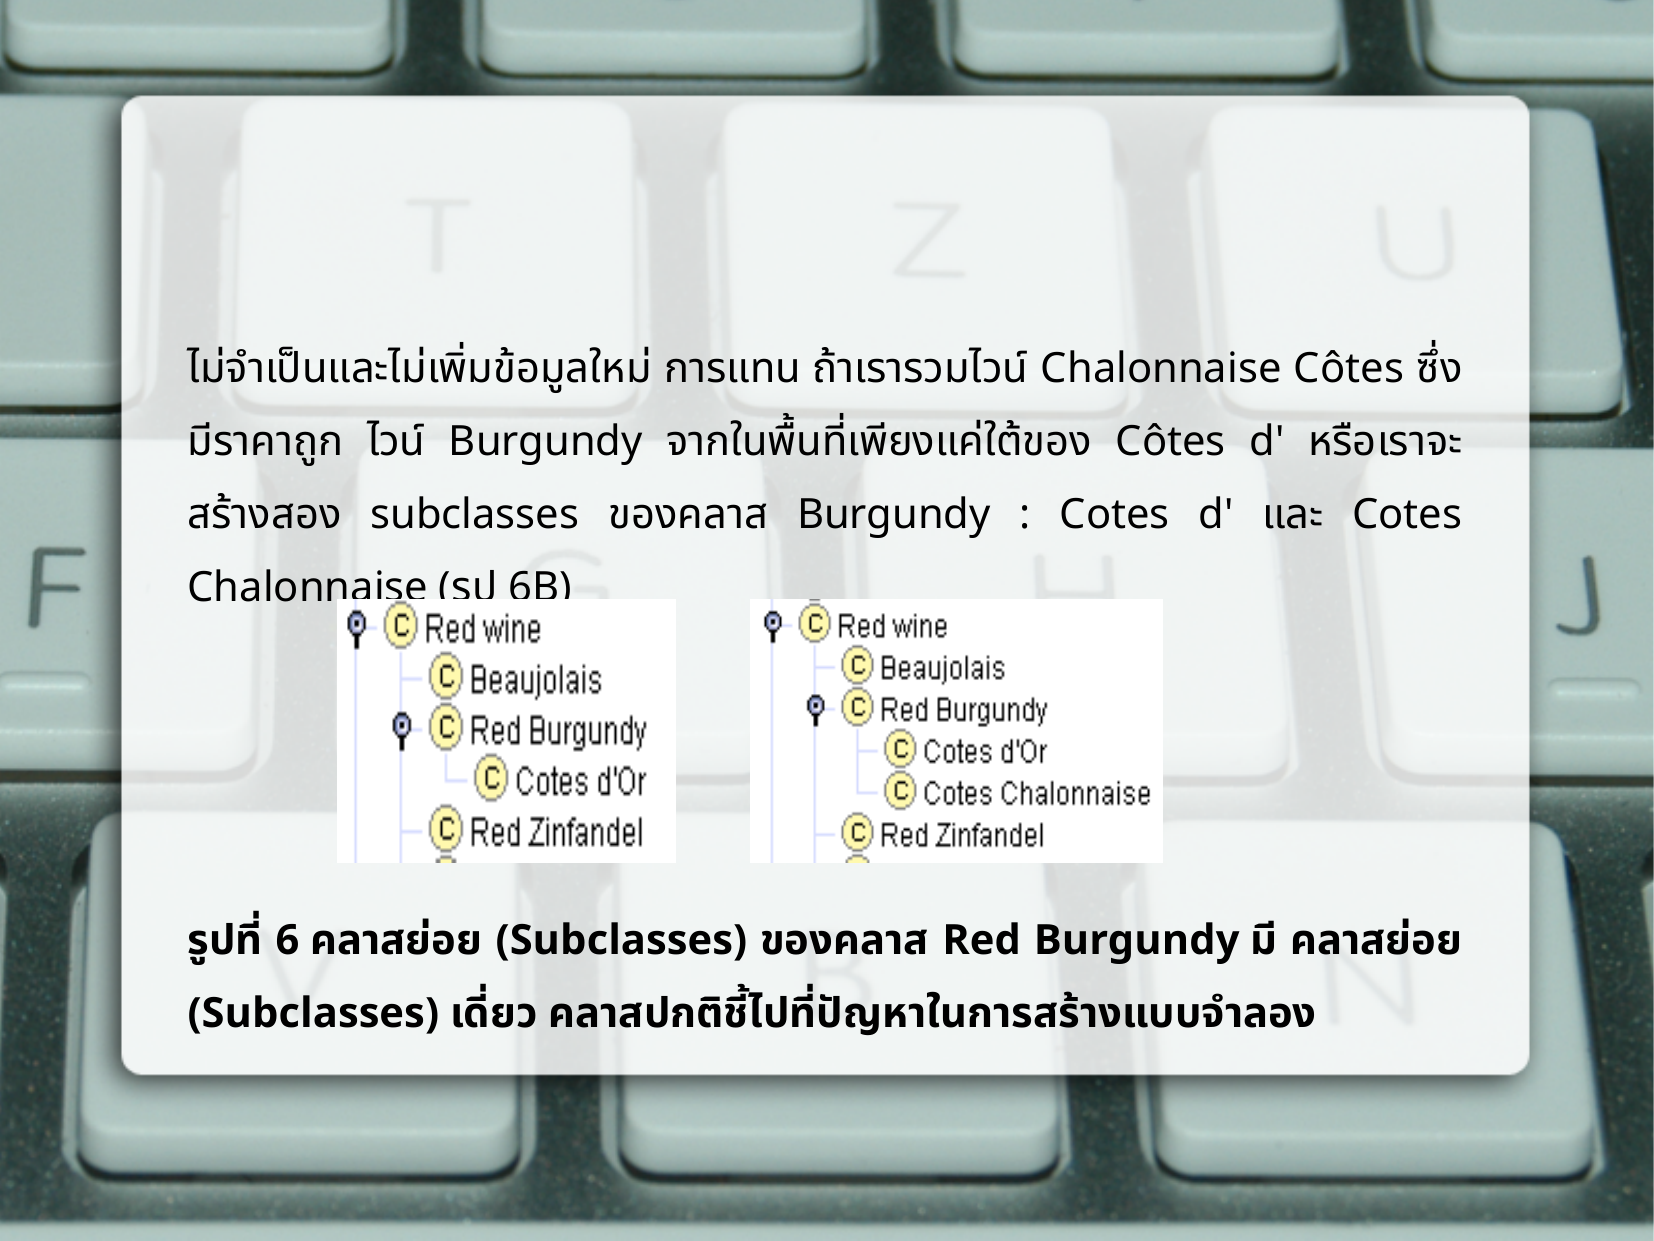

#
ไม่จำเป็นและไม่เพิ่มข้อมูลใหม่ การแทน ถ้าเรารวมไวน์ Chalonnaise Côtes ซึ่งมีราคาถูก ไวน์ Burgundy จากในพื้นที่เพียงแค่ใต้ของ Côtes d' หรือเราจะสร้างสอง subclasses ของคลาส Burgundy : Cotes d' และ Cotes Chalonnaise (รูป 6B)
รูปที่ 6 คลาสย่อย (Subclasses) ของคลาส Red Burgundy มี คลาสย่อย (Subclasses) เดี่ยว คลาสปกติชี้ไปที่ปัญหาในการสร้างแบบจำลอง